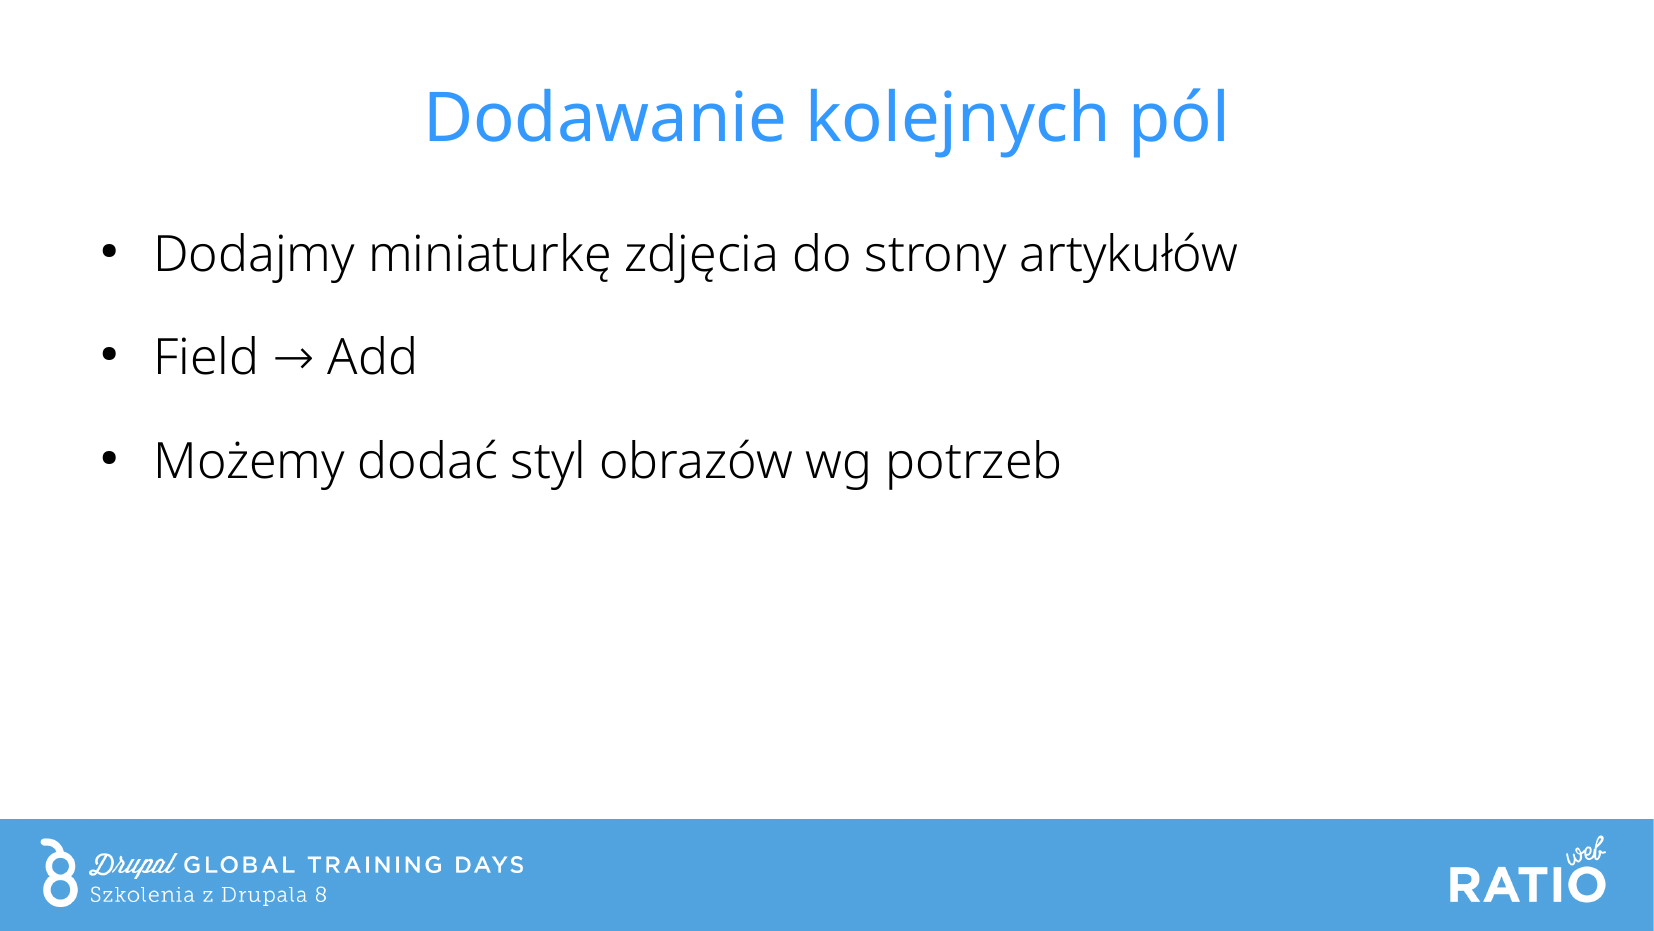

# Dodawanie kolejnych pól
Dodajmy miniaturkę zdjęcia do strony artykułów
Field → Add
Możemy dodać styl obrazów wg potrzeb